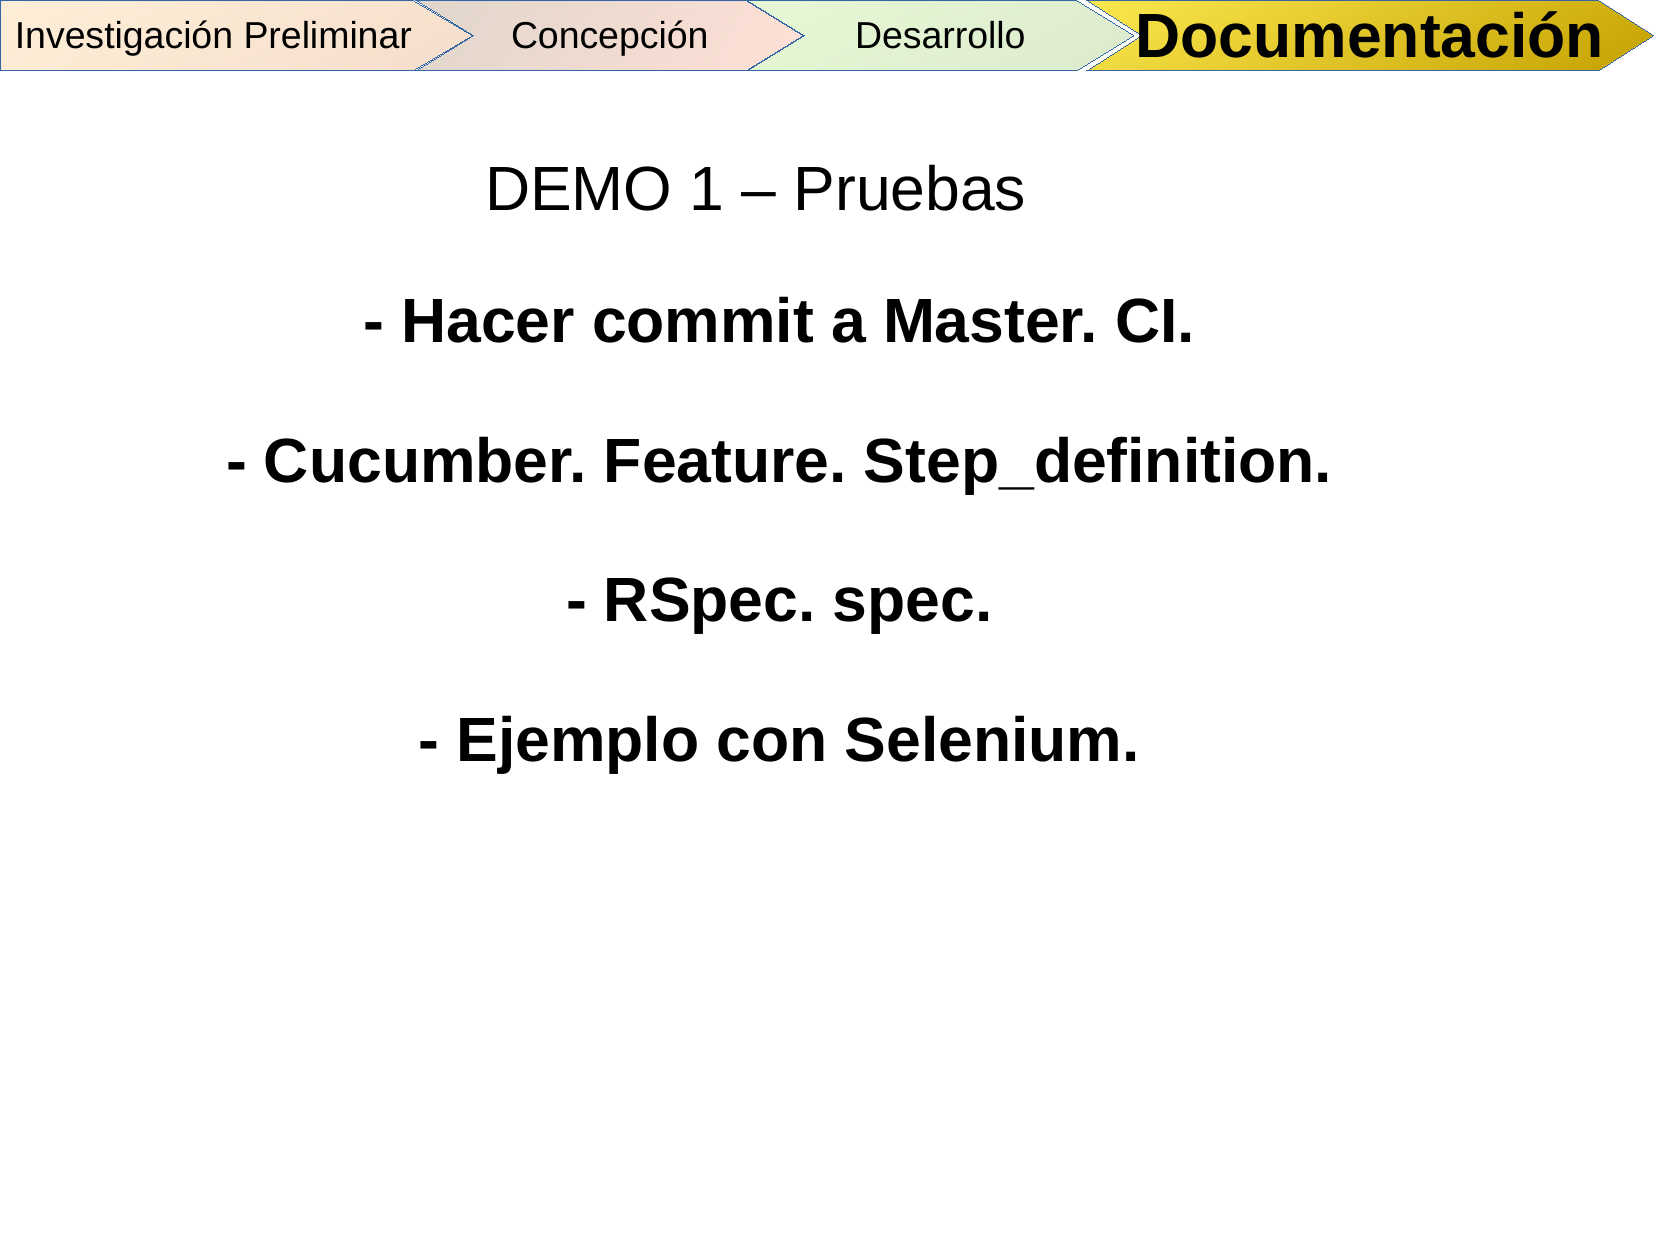

Concepción
Investigación Preliminar
Desarrollo
Documentación
# DEMO 1 – Pruebas
- Hacer commit a Master. CI.
- Cucumber. Feature. Step_definition.
- RSpec. spec.
- Ejemplo con Selenium.